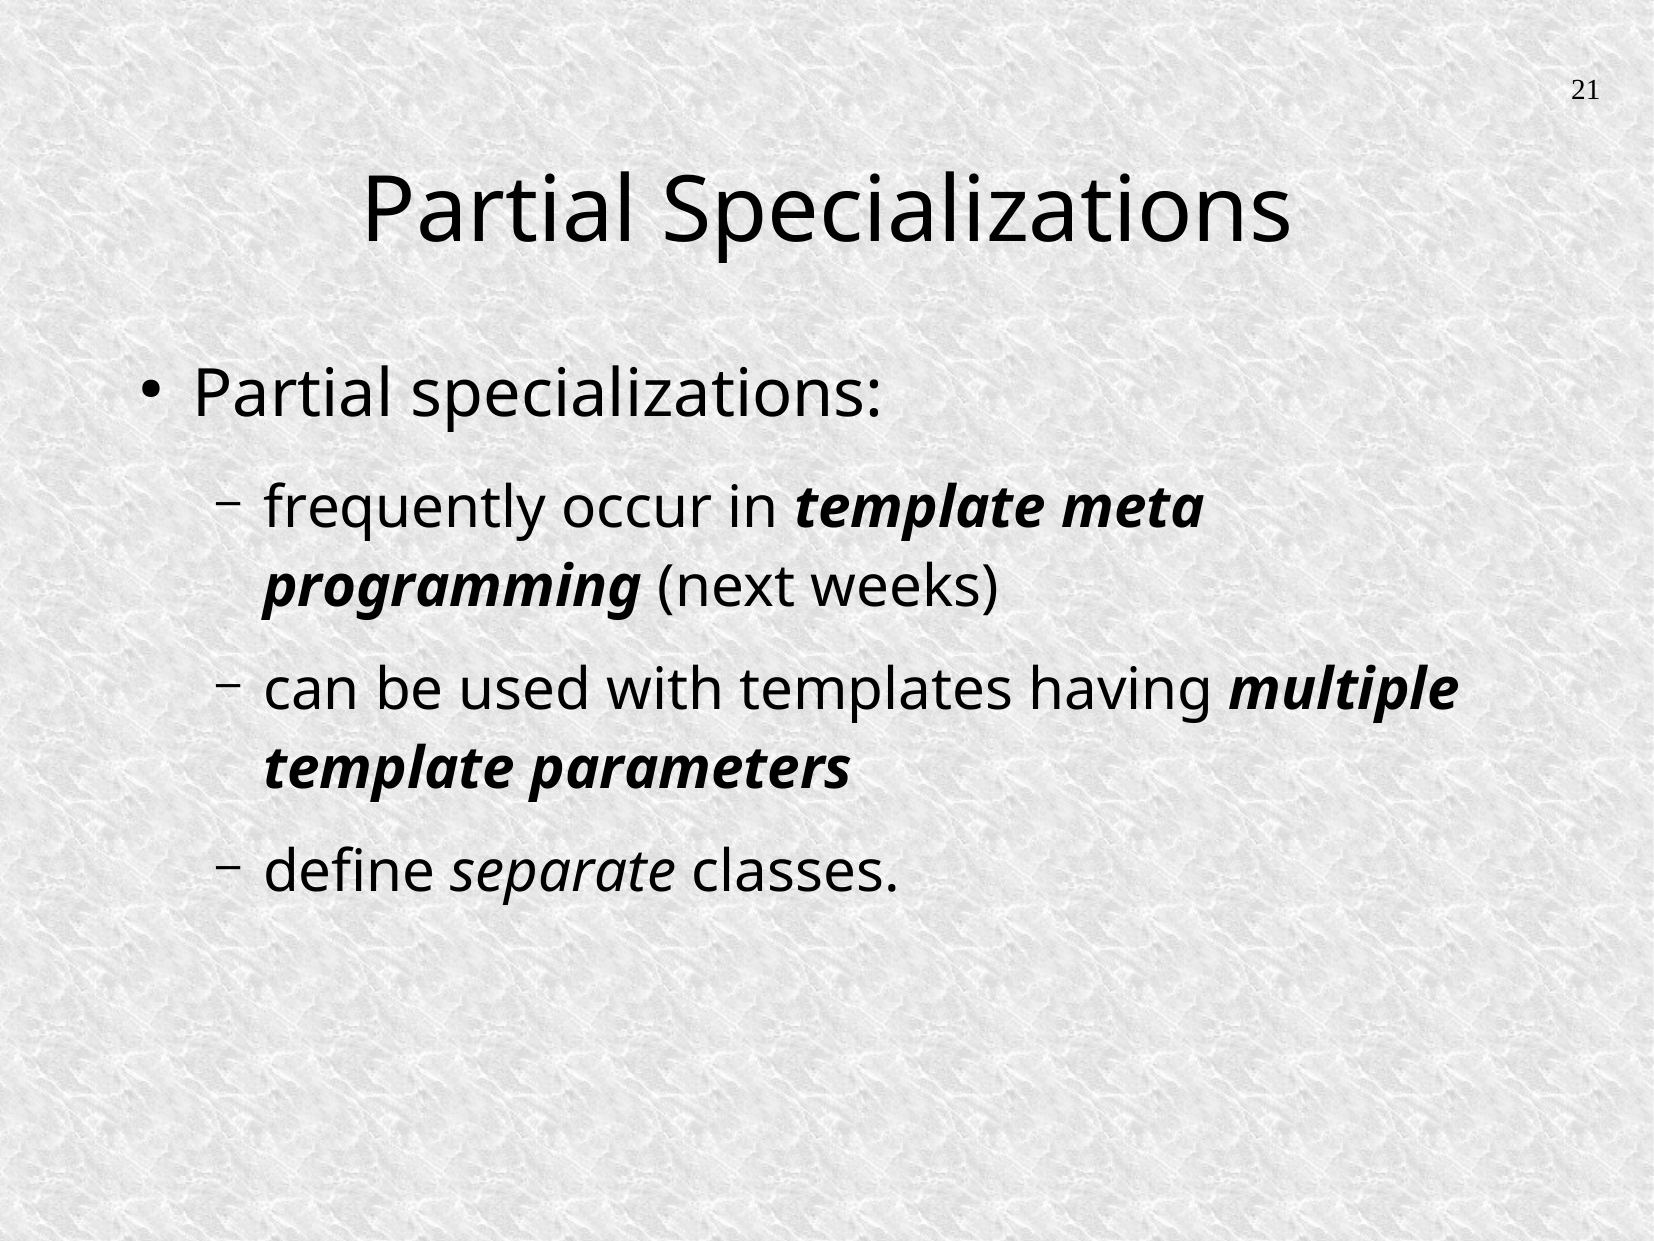

21
# Partial Specializations
Partial specializations:
frequently occur in template meta programming (next weeks)
can be used with templates having multiple template parameters
define separate classes.